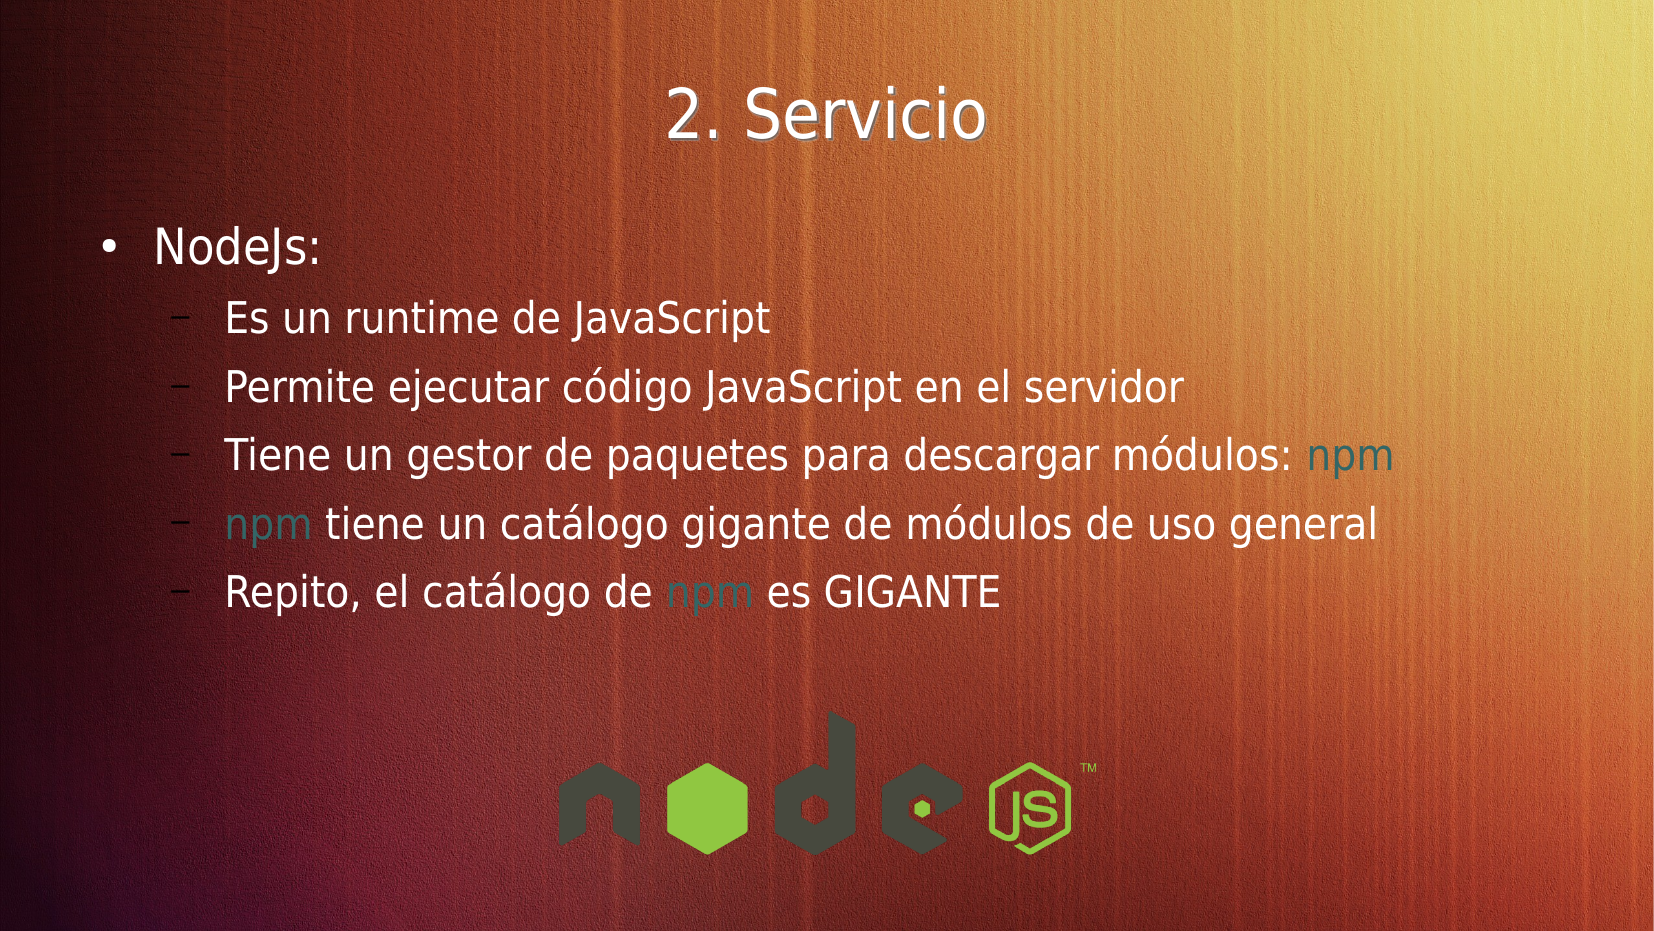

# 2. Servicio
NodeJs:
Es un runtime de JavaScript
Permite ejecutar código JavaScript en el servidor
Tiene un gestor de paquetes para descargar módulos: npm
npm tiene un catálogo gigante de módulos de uso general
Repito, el catálogo de npm es GIGANTE